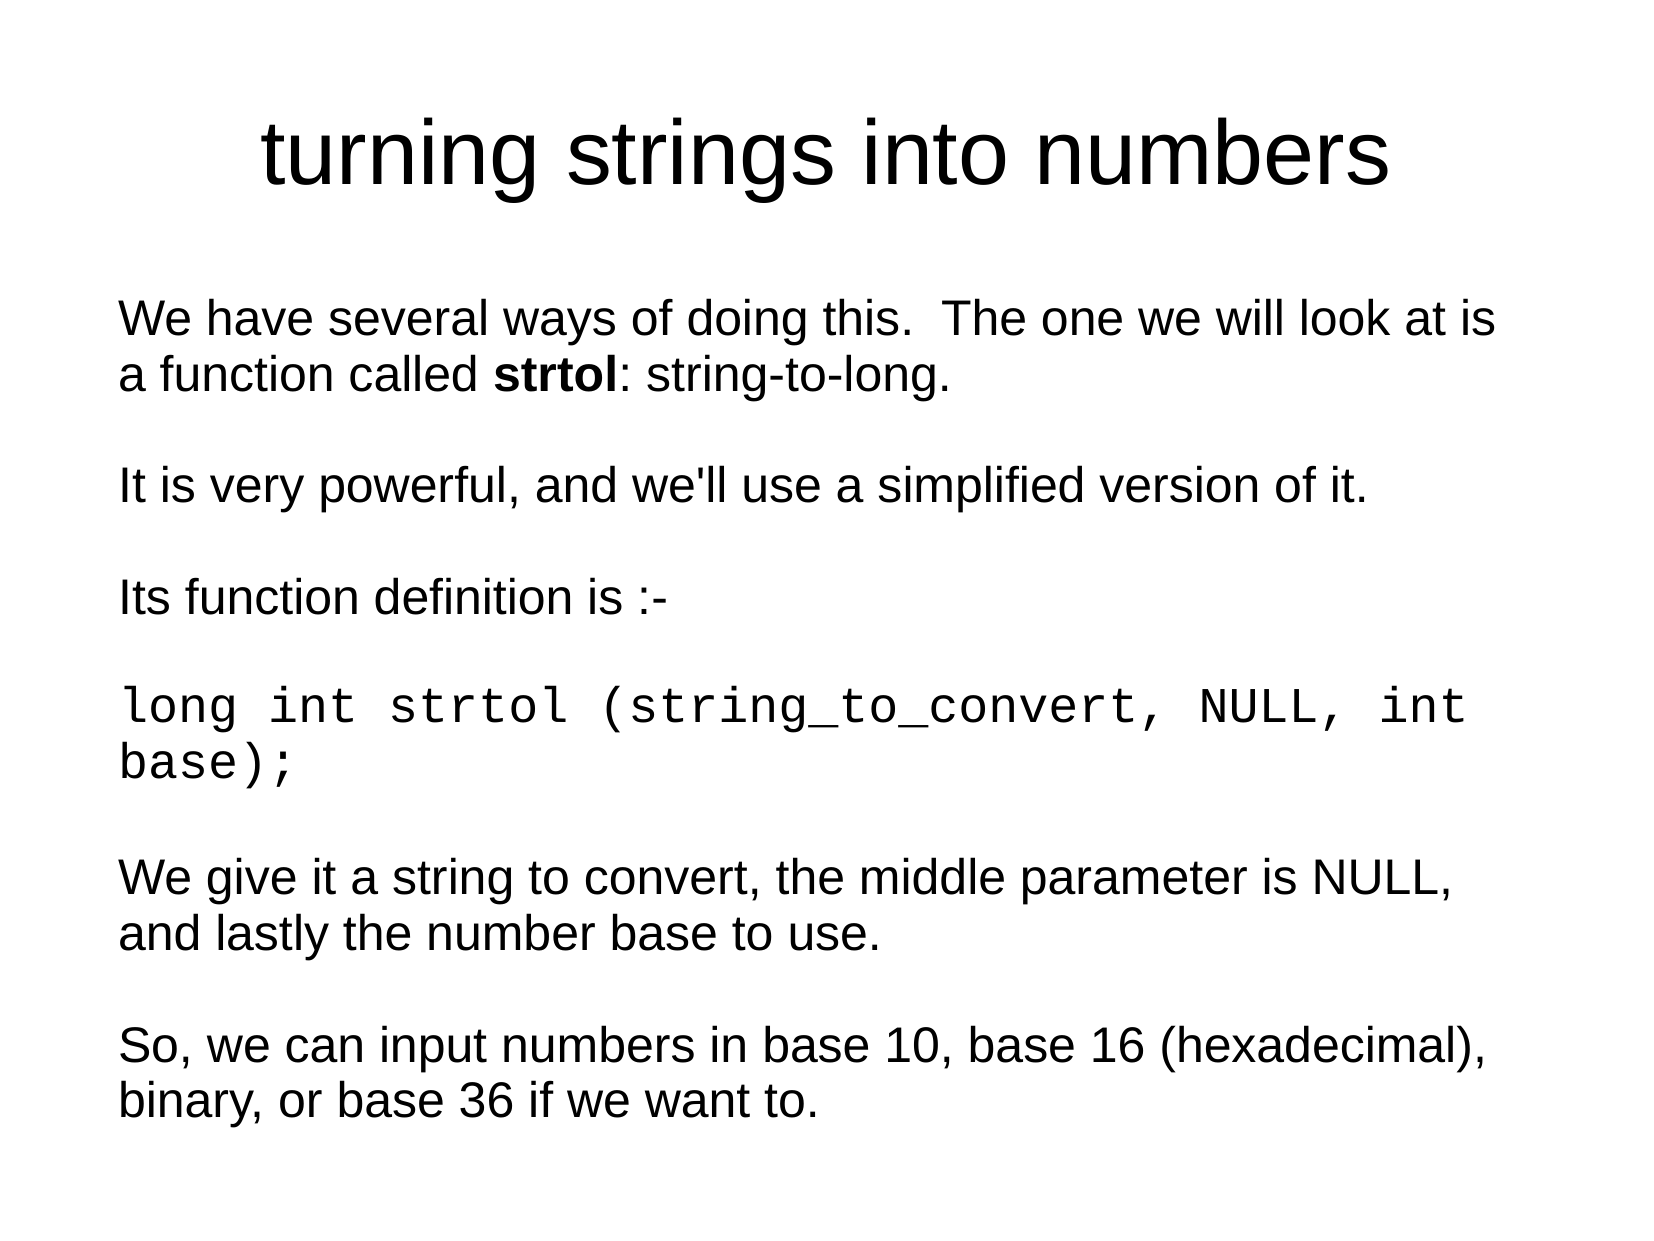

# turning strings into numbers
We have several ways of doing this. The one we will look at is a function called strtol: string-to-long.
It is very powerful, and we'll use a simplified version of it.
Its function definition is :-
long int strtol (string_to_convert, NULL, int base);
We give it a string to convert, the middle parameter is NULL, and lastly the number base to use.
So, we can input numbers in base 10, base 16 (hexadecimal), binary, or base 36 if we want to.